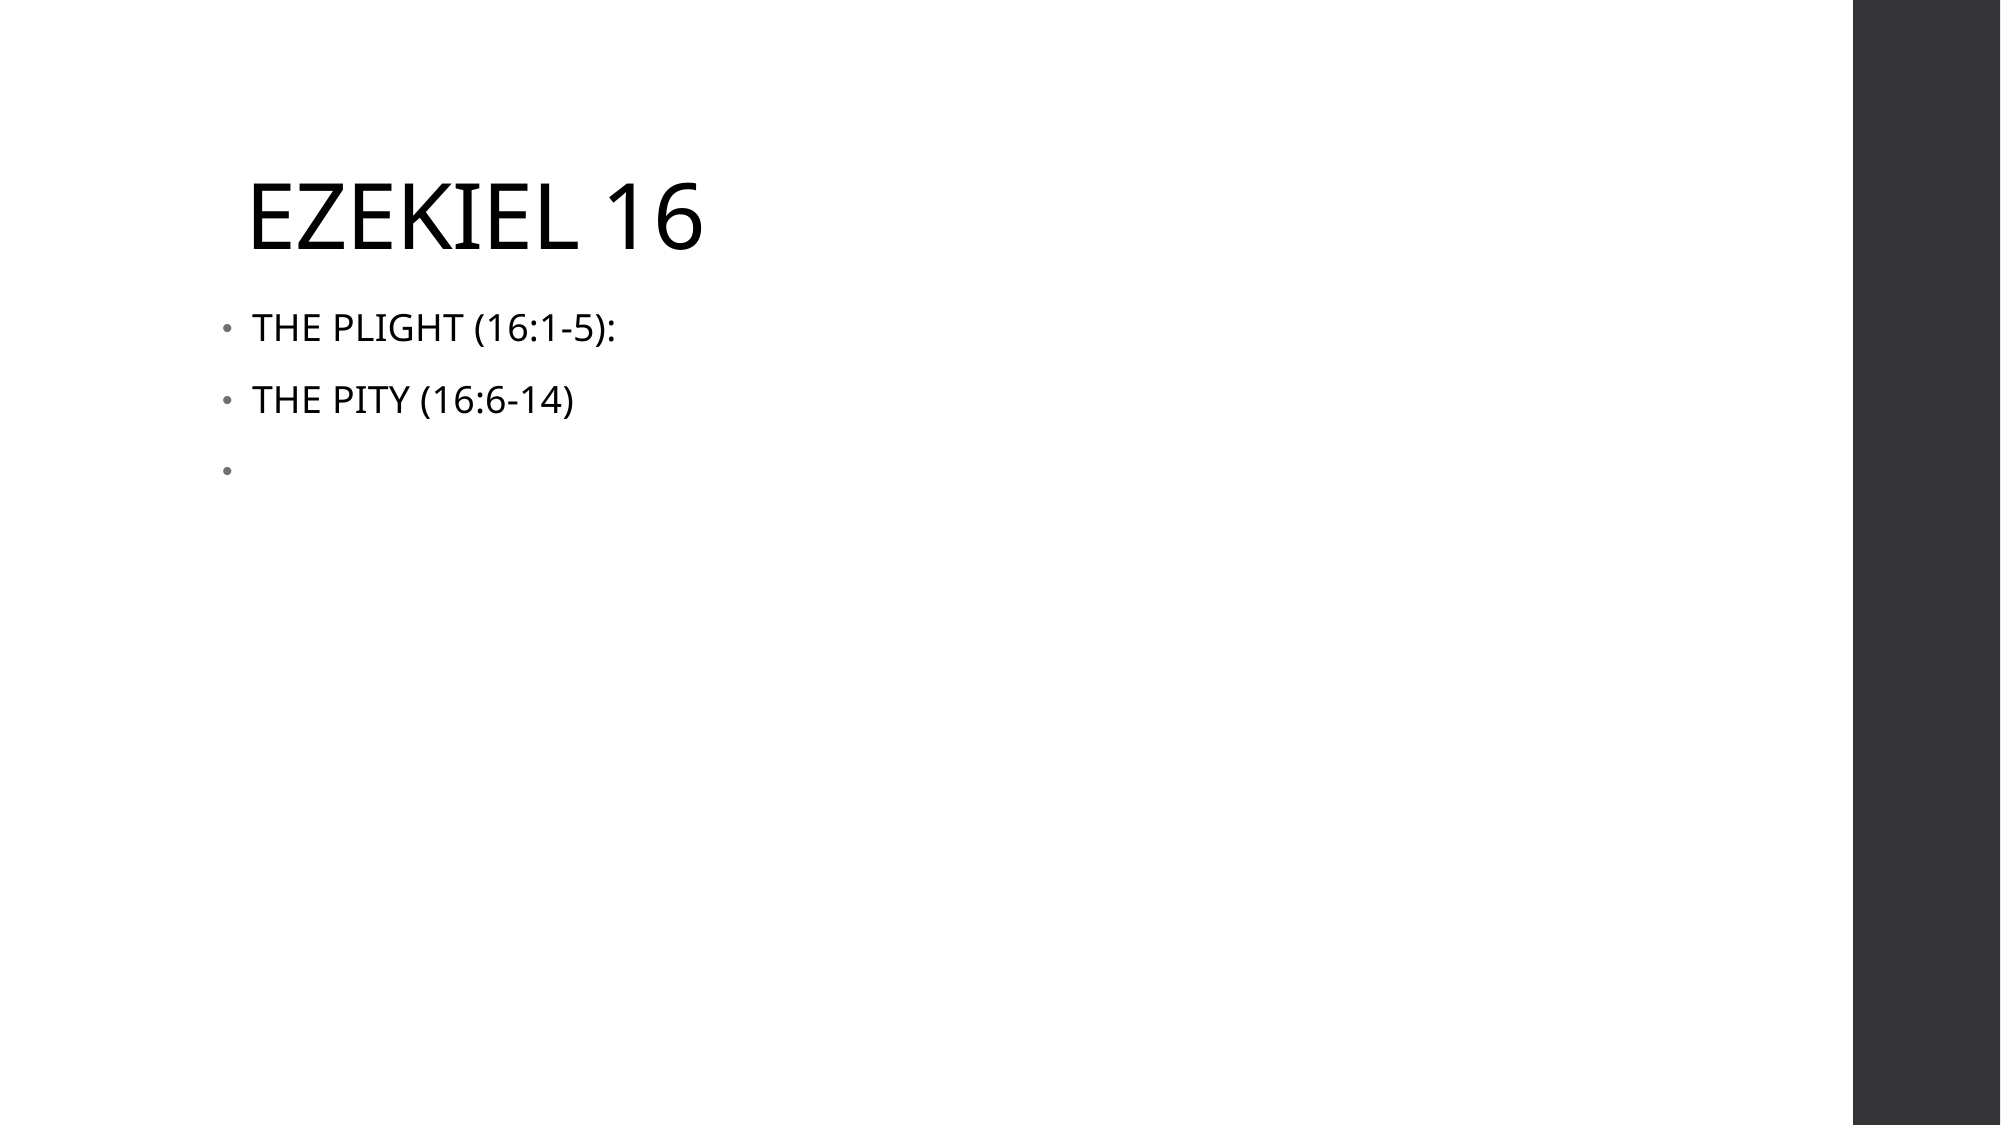

# EZEKIEL 16
THE PLIGHT (16:1-5):
THE PITY (16:6-14)